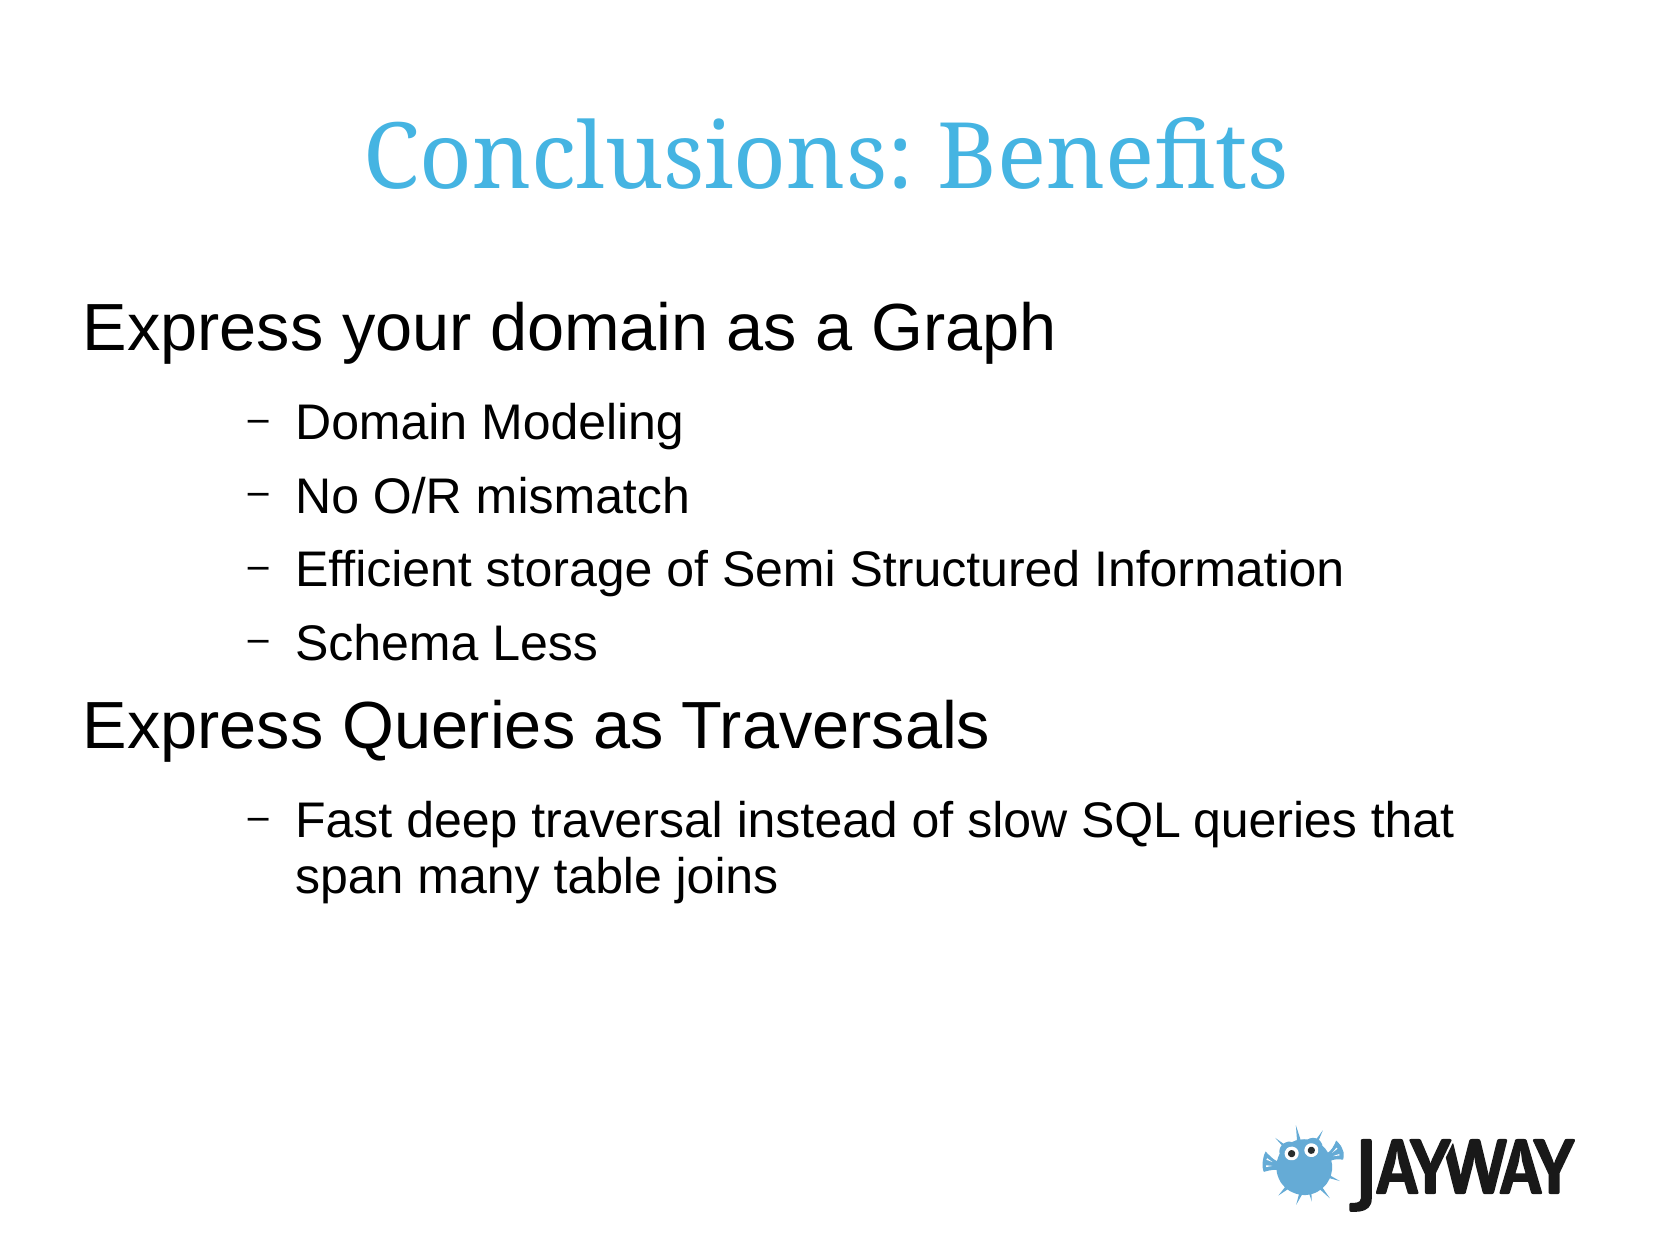

# Conclusions: Benefits
Express your domain as a Graph
Domain Modeling
No O/R mismatch
Efficient storage of Semi Structured Information
Schema Less
Express Queries as Traversals
Fast deep traversal instead of slow SQL queries that span many table joins